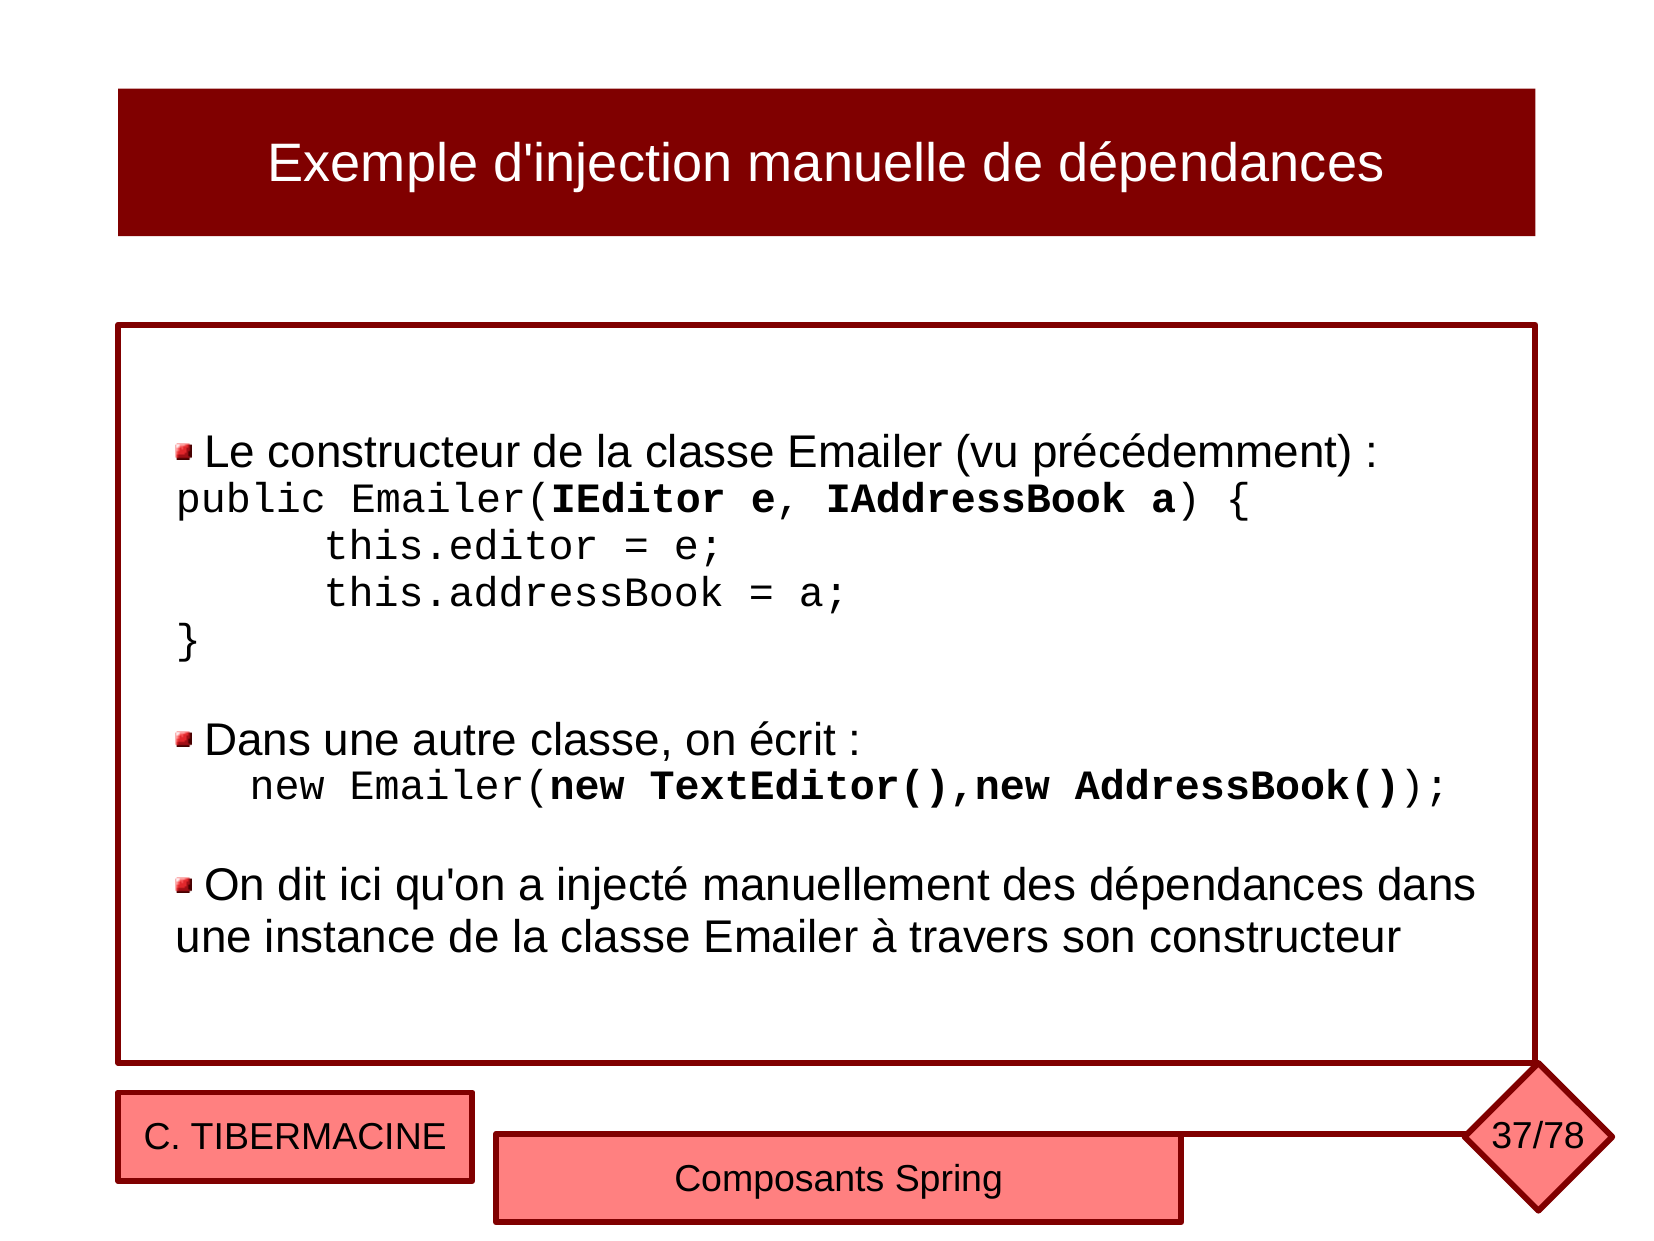

Exemple d'injection manuelle de dépendances
 Le constructeur de la classe Emailer (vu précédemment) :
public Emailer(IEditor e, IAddressBook a) {
		this.editor = e;
		this.addressBook = a;
}
 Dans une autre classe, on écrit :
	new Emailer(new TextEditor(),new AddressBook());
 On dit ici qu'on a injecté manuellement des dépendances dans
une instance de la classe Emailer à travers son constructeur
C. TIBERMACINE
Composants Spring